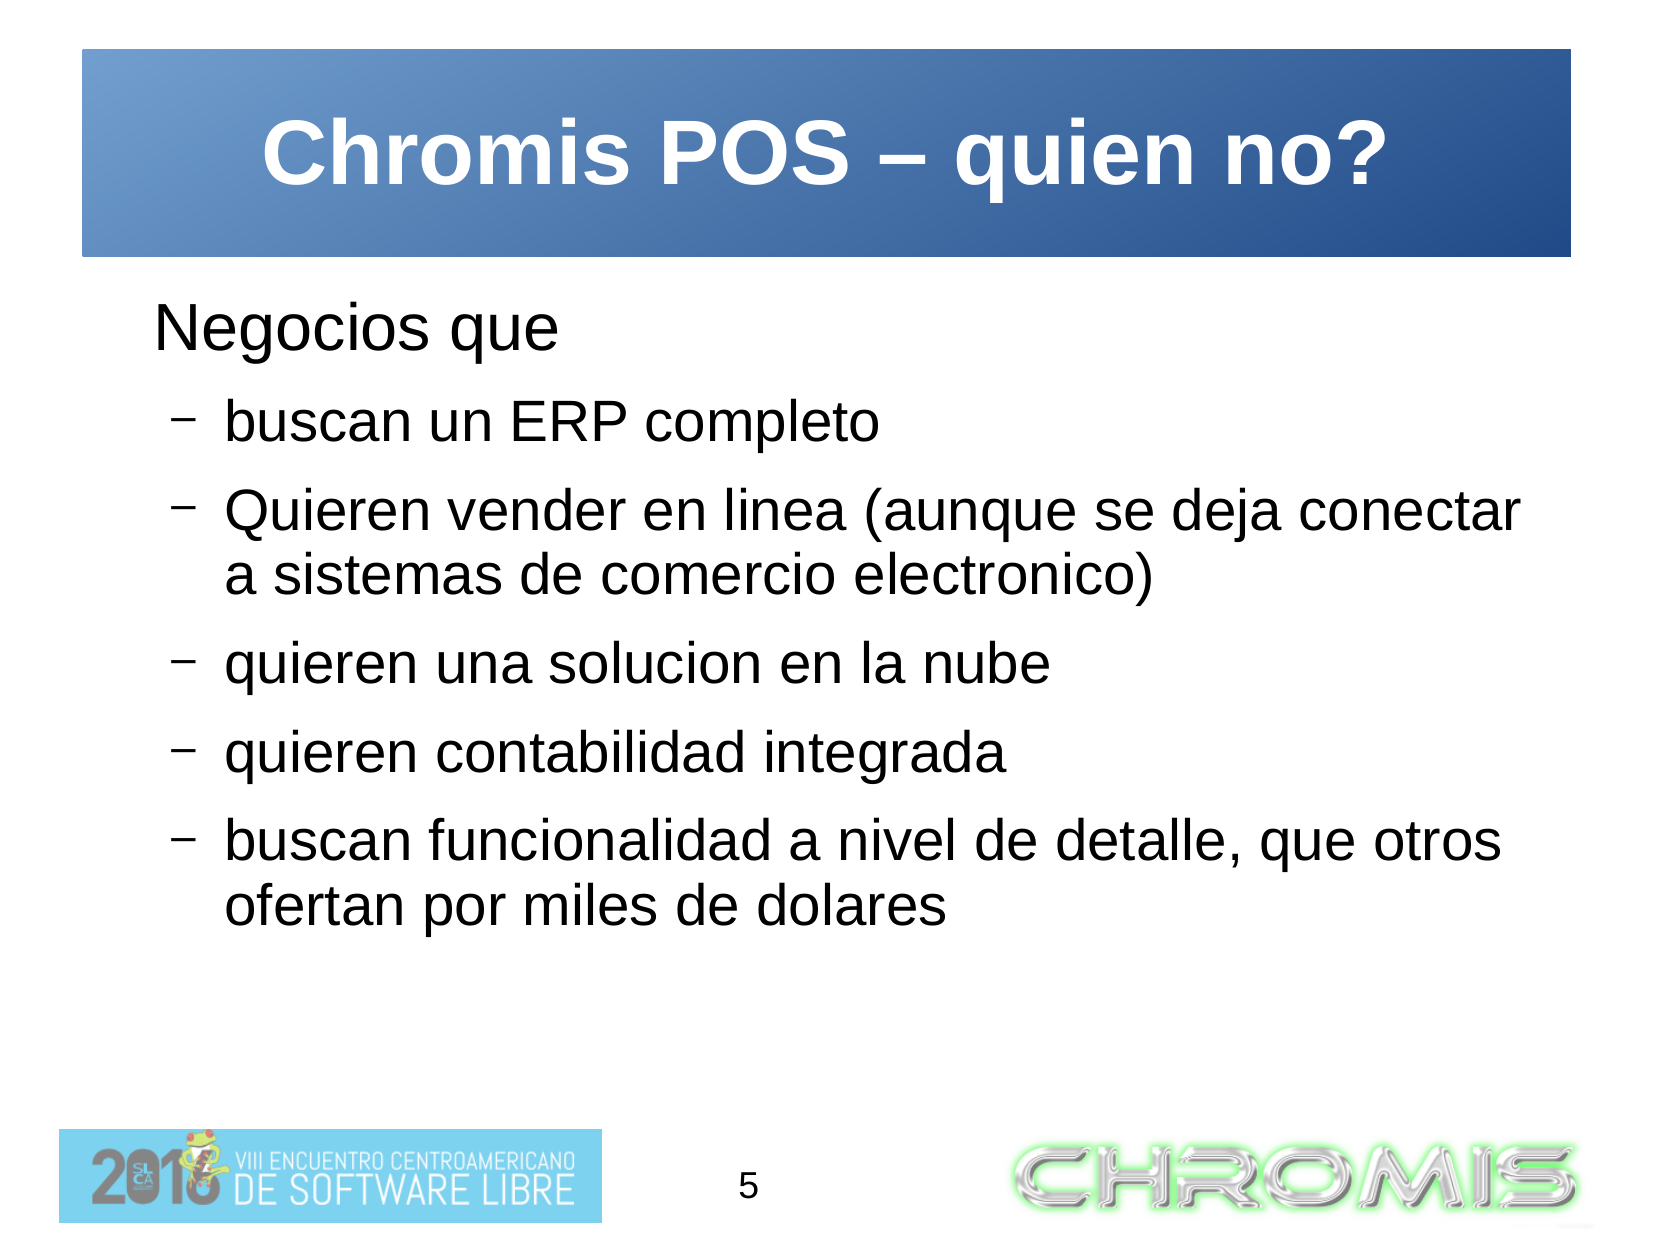

# Chromis POS – quien no?
Negocios que
buscan un ERP completo
Quieren vender en linea (aunque se deja conectar a sistemas de comercio electronico)
quieren una solucion en la nube
quieren contabilidad integrada
buscan funcionalidad a nivel de detalle, que otros ofertan por miles de dolares